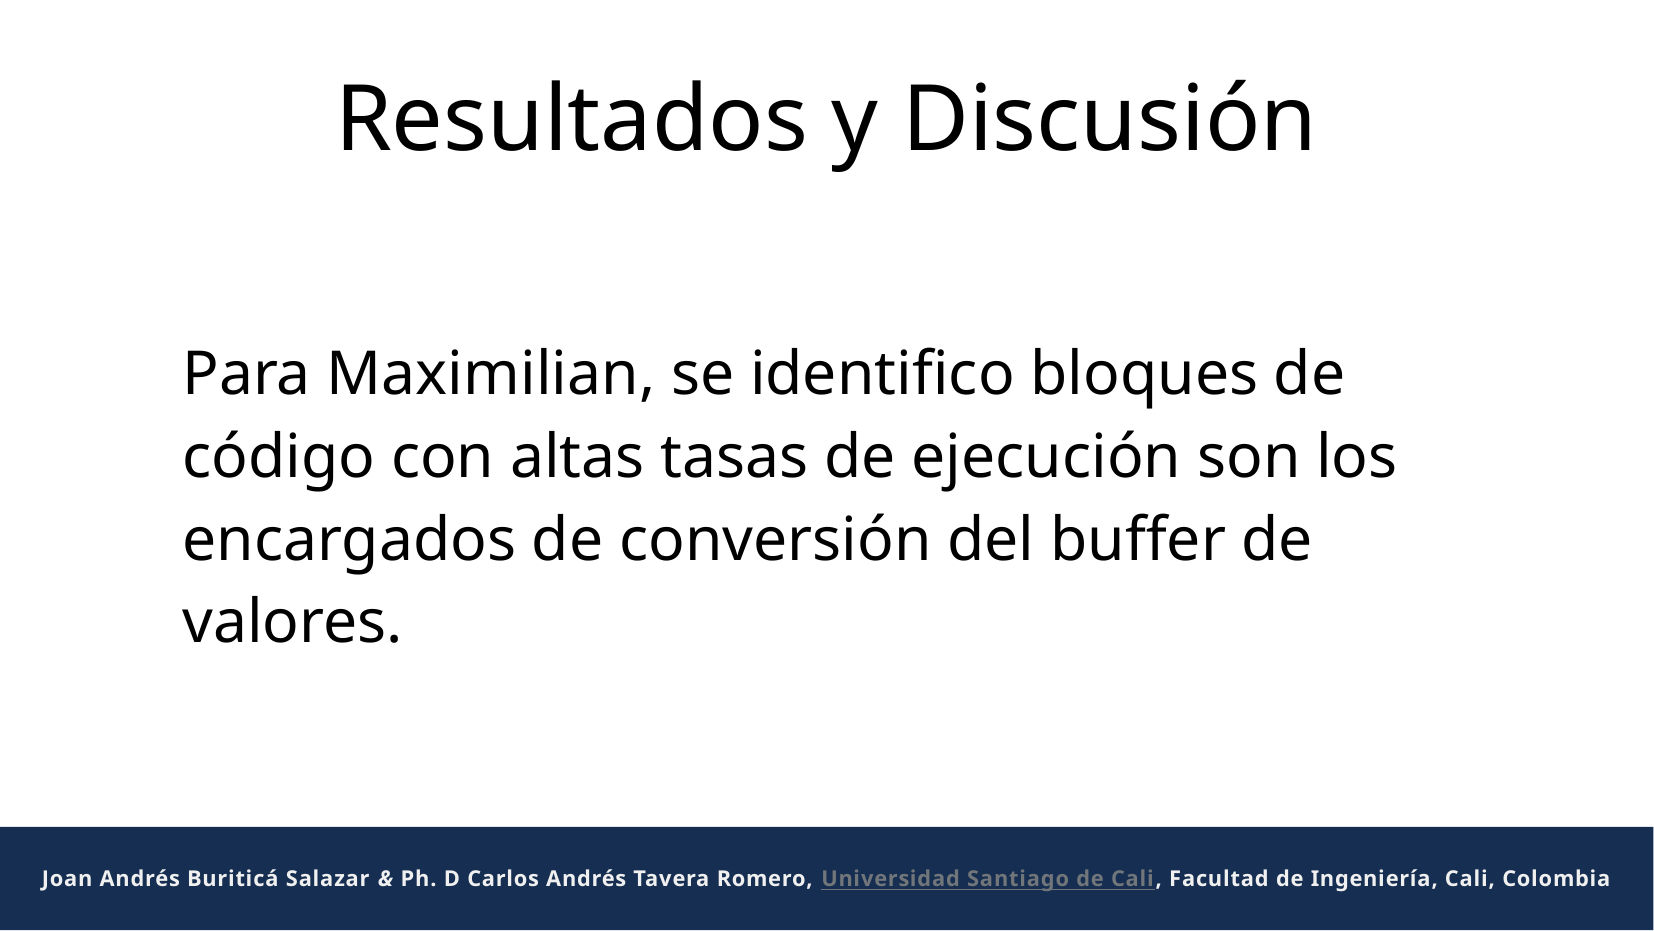

# Resultados y Discusión
Para Maximilian, se identifico bloques de código con altas tasas de ejecución son los encargados de conversión del buffer de valores.